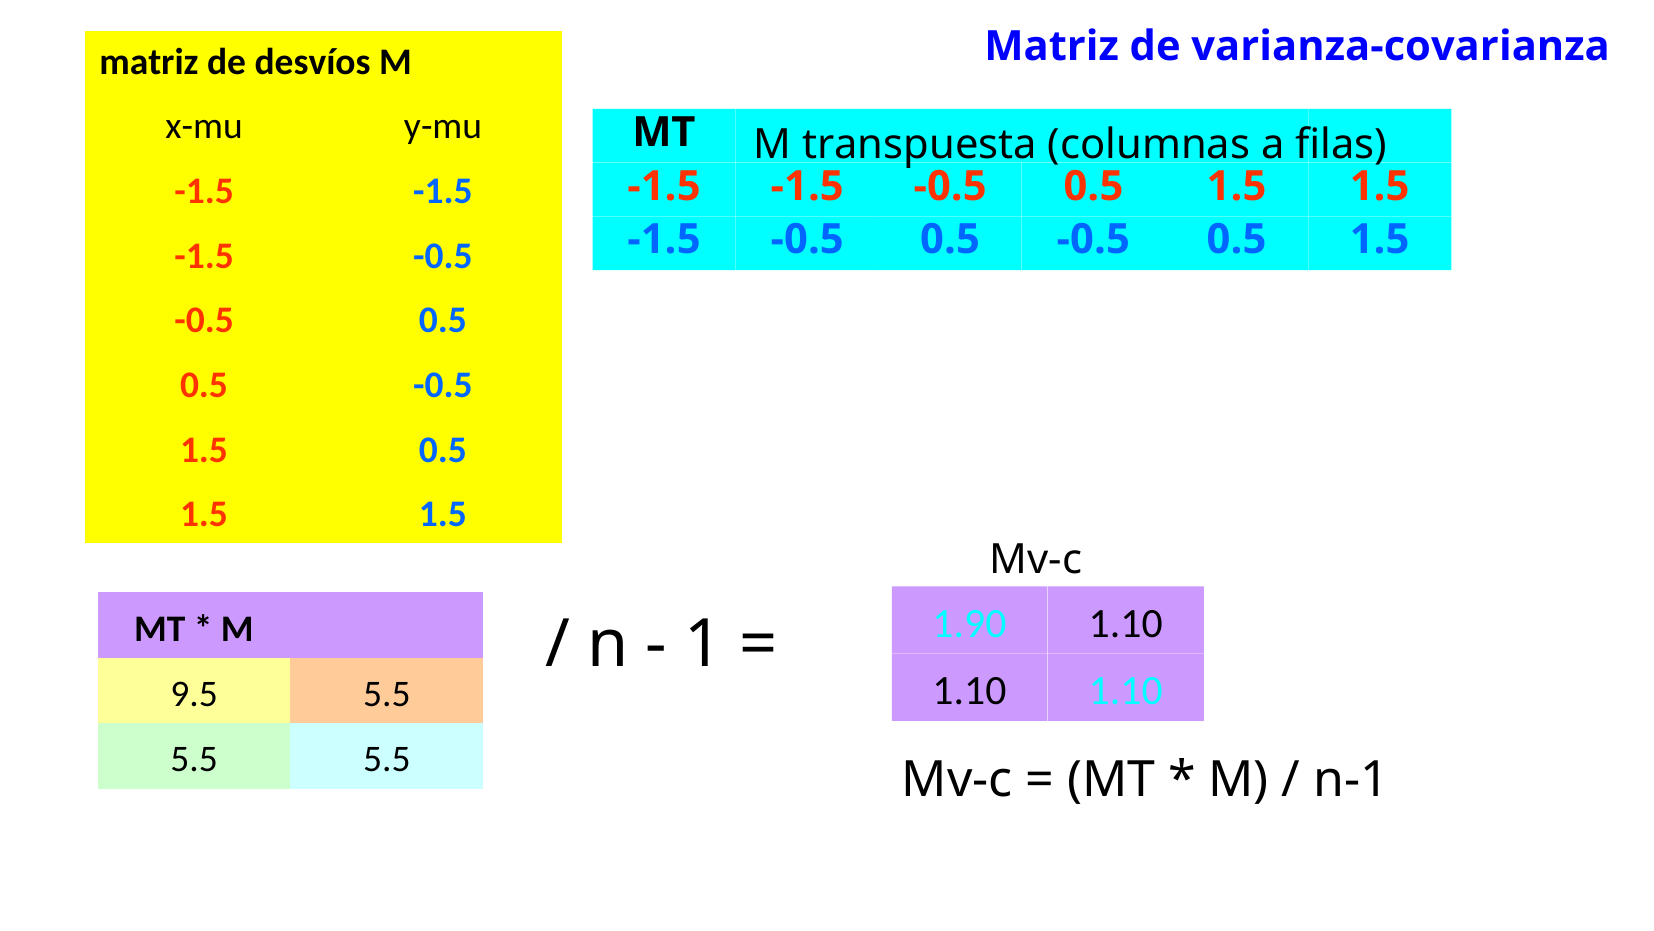

Matriz de varianza-covarianza
| matriz de desvíos M | |
| --- | --- |
| x-mu | y-mu |
| -1.5 | -1.5 |
| -1.5 | -0.5 |
| -0.5 | 0.5 |
| 0.5 | -0.5 |
| 1.5 | 0.5 |
| 1.5 | 1.5 |
MT
-1.5
-1.5
-0.5
0.5
1.5
1.5
-1.5
-0.5
0.5
-0.5
0.5
1.5
M transpuesta (columnas a filas)
Mv-c
1.90
1.10
1.10
1.10
Mv-c = (MT * M) / n-1
| MT \* M | |
| --- | --- |
| 9.5 | 5.5 |
| 5.5 | 5.5 |
 / n - 1 =